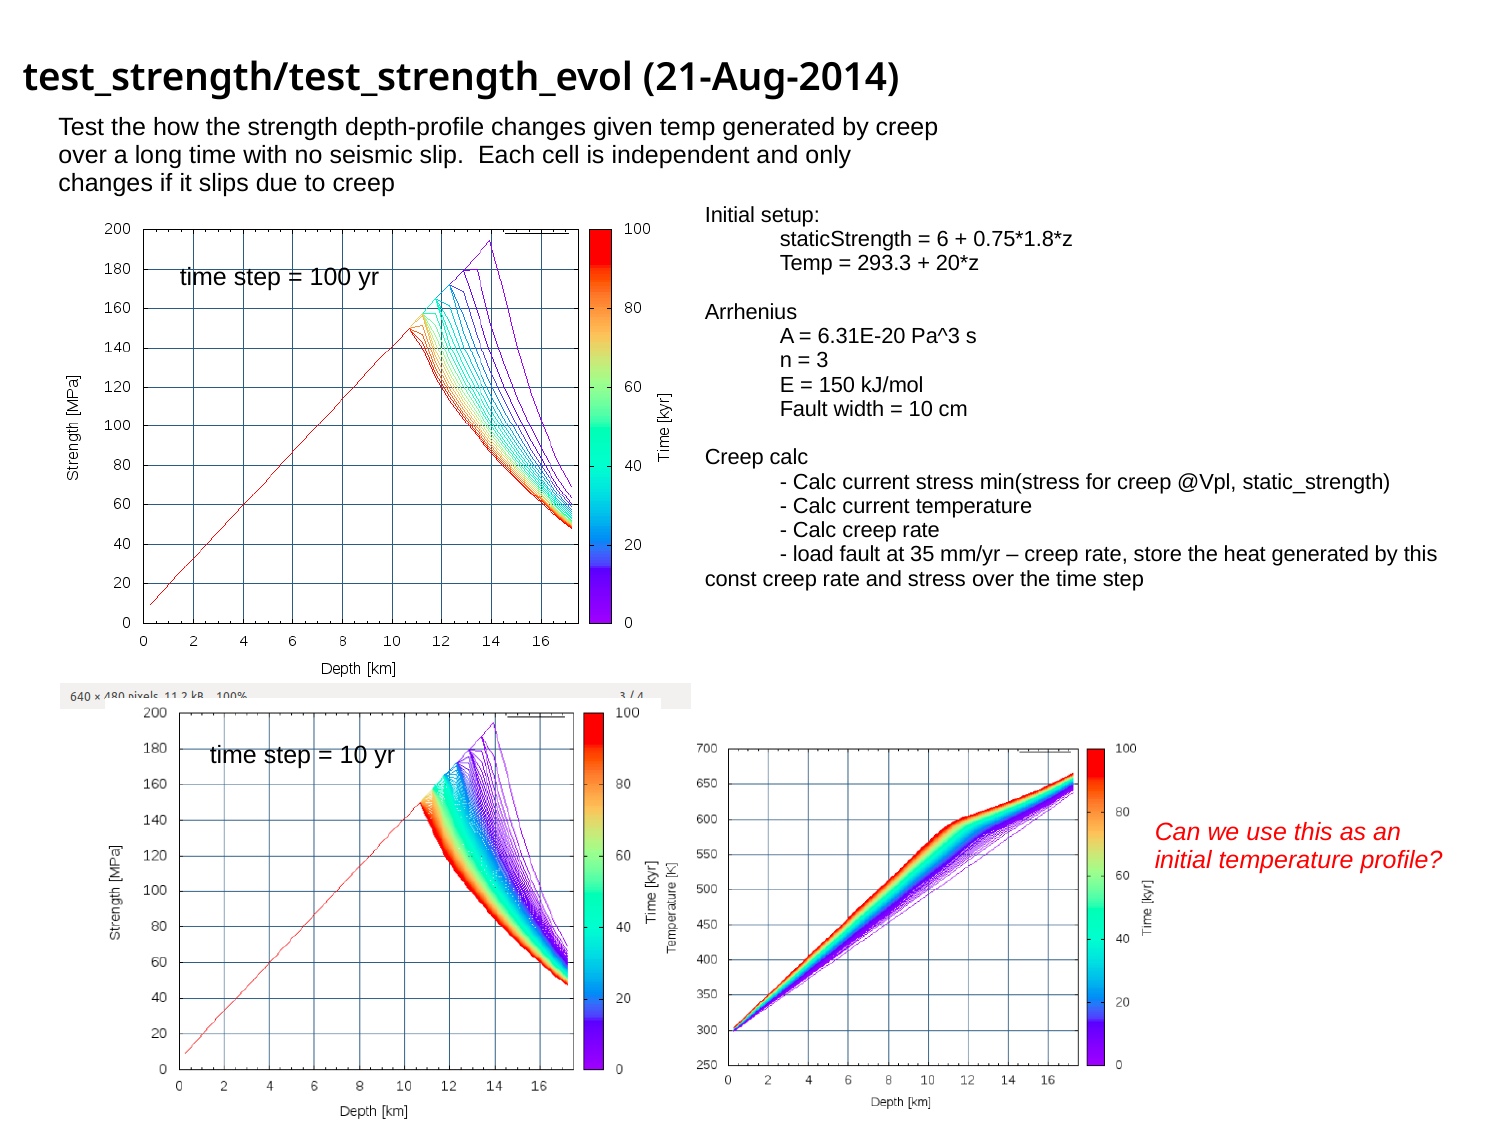

# test_strength/test_strength_evol (21-Aug-2014)
 Test the how the strength depth-profile changes given temp generated by creep
 over a long time with no seismic slip. Each cell is independent and only
 changes if it slips due to creep
Initial setup:
	staticStrength = 6 + 0.75*1.8*z
	Temp = 293.3 + 20*z
Arrhenius
	A = 6.31E-20 Pa^3 s
	n = 3
	E = 150 kJ/mol
	Fault width = 10 cm
Creep calc
	- Calc current stress min(stress for creep @Vpl, static_strength)
	- Calc current temperature
	- Calc creep rate
	- load fault at 35 mm/yr – creep rate, store the heat generated by this const creep rate and stress over the time step
time step = 100 yr
time step = 10 yr
Can we use this as an initial temperature profile?